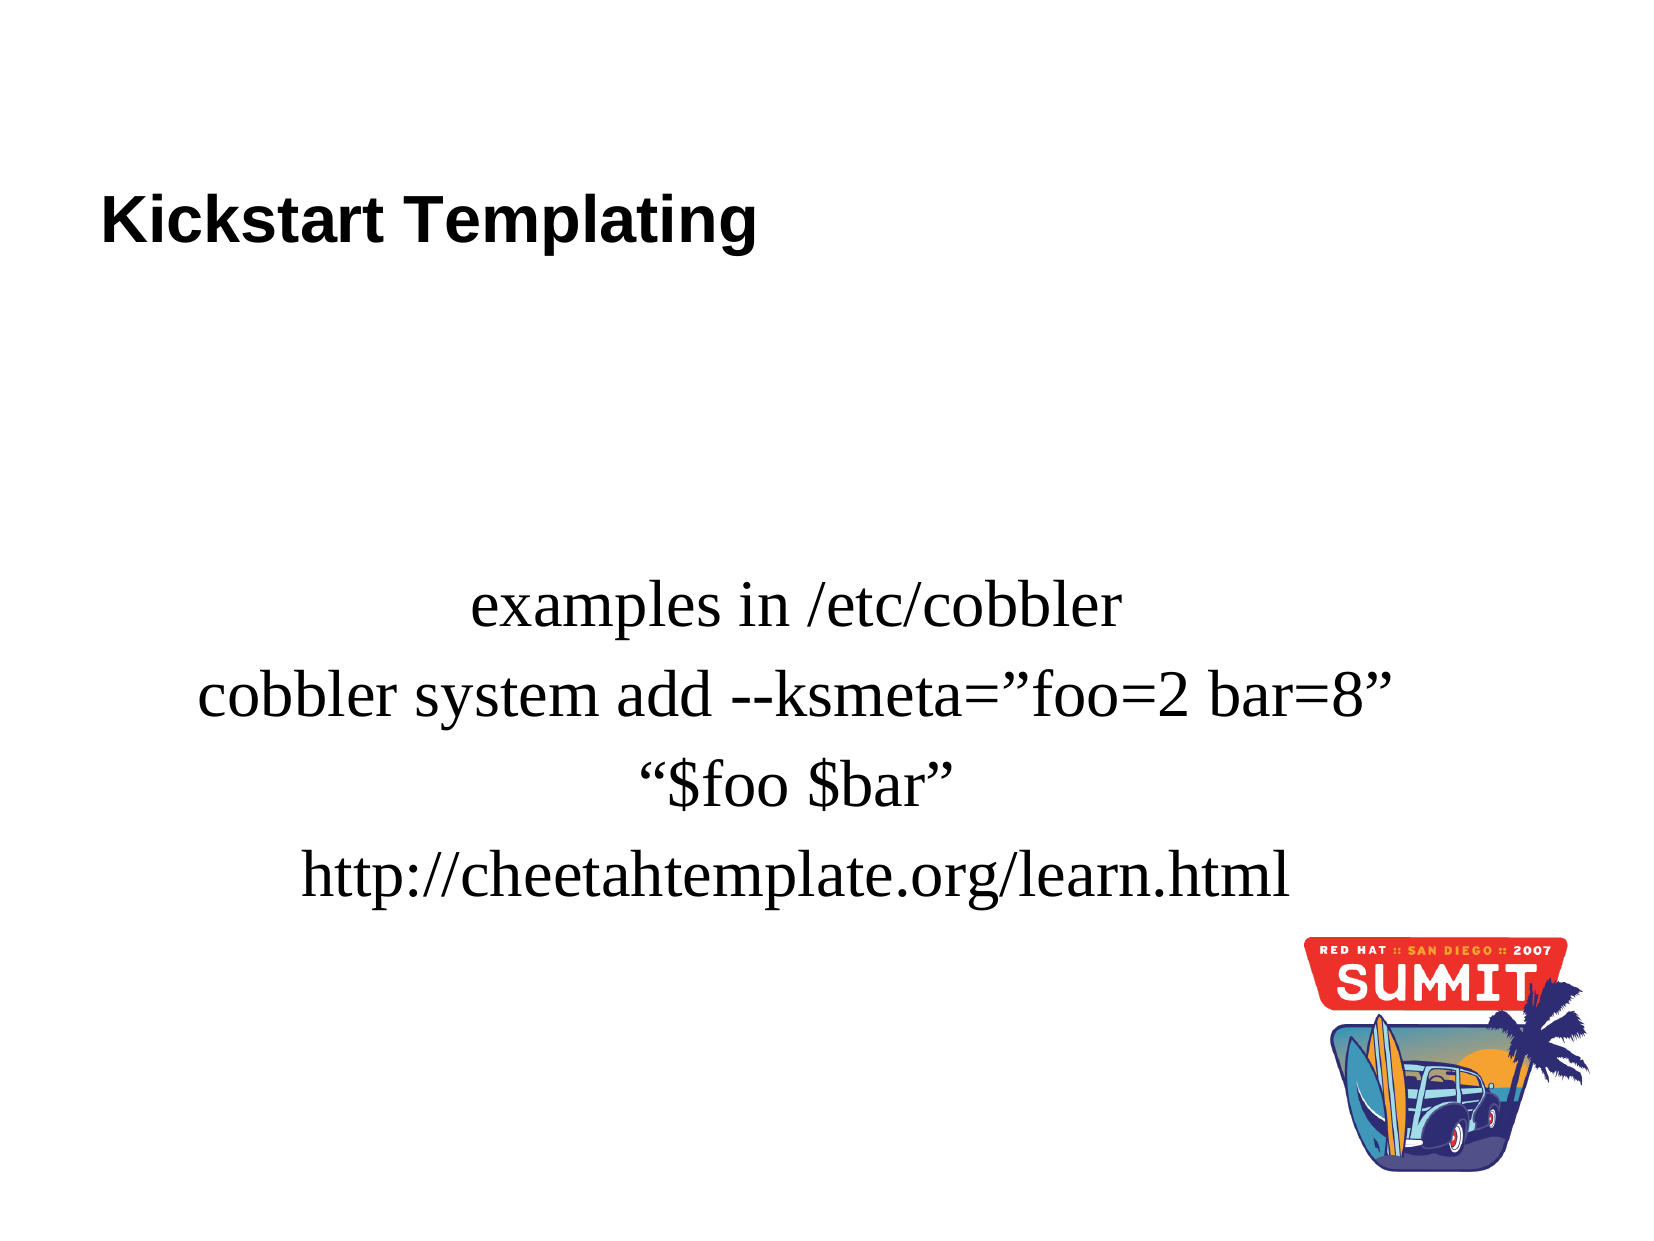

# Kickstart Templating
examples in /etc/cobbler
cobbler system add --ksmeta=”foo=2 bar=8”
“$foo $bar”
http://cheetahtemplate.org/learn.html